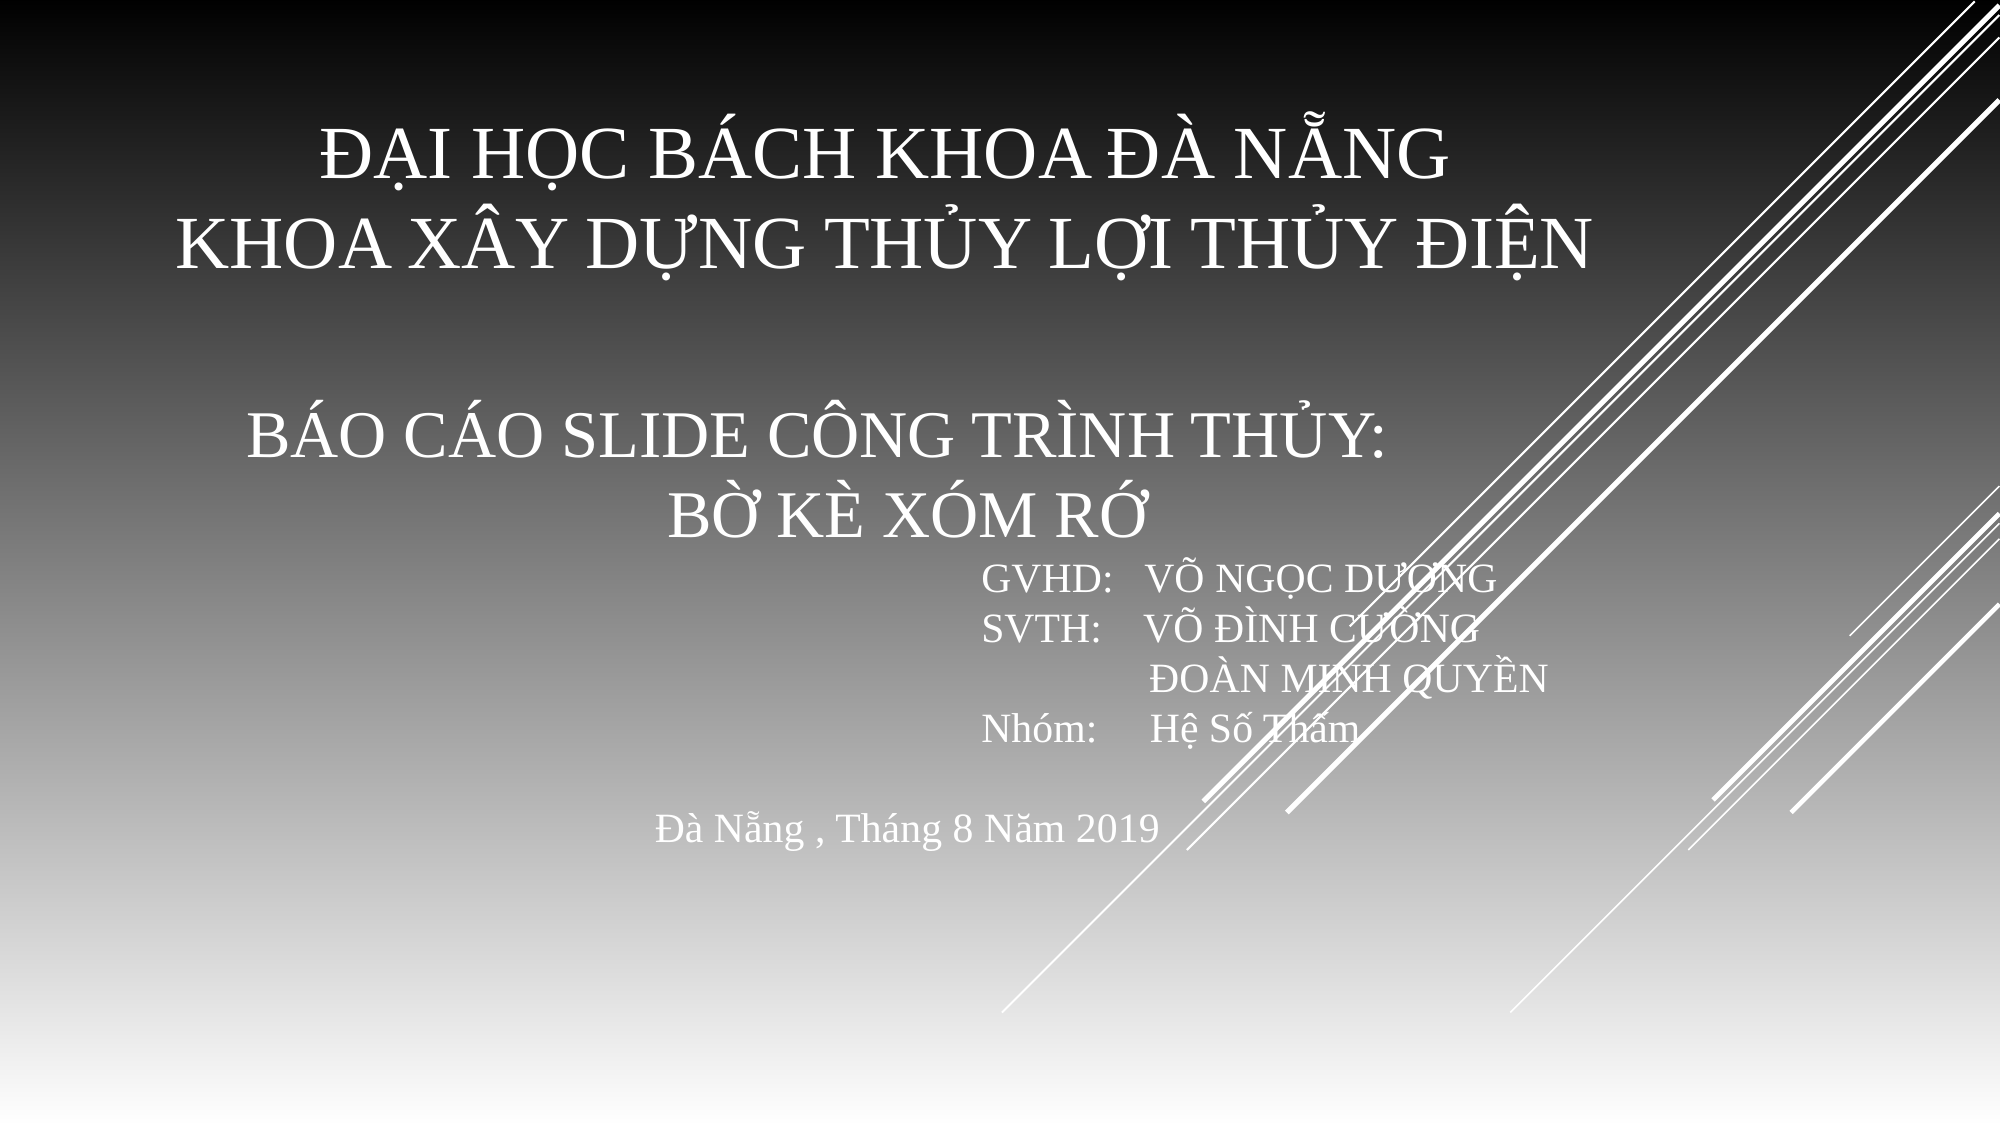

# ĐẠI HỌC BÁCH KHOA ĐÀ NẴNG KHOA XÂY DỰNG THỦY LỢI THỦY ĐIỆN
BÁO CÁO SLIDE CÔNG TRÌNH THỦY:
BỜ KÈ XÓM RỚ
 GVHD: VÕ NGỌC DƯƠNG
 SVTH: VÕ ĐÌNH CƯỜNG
 ĐOÀN MINH QUYỀN
 Nhóm: Hệ Số Thấm
Đà Nẵng , Tháng 8 Năm 2019